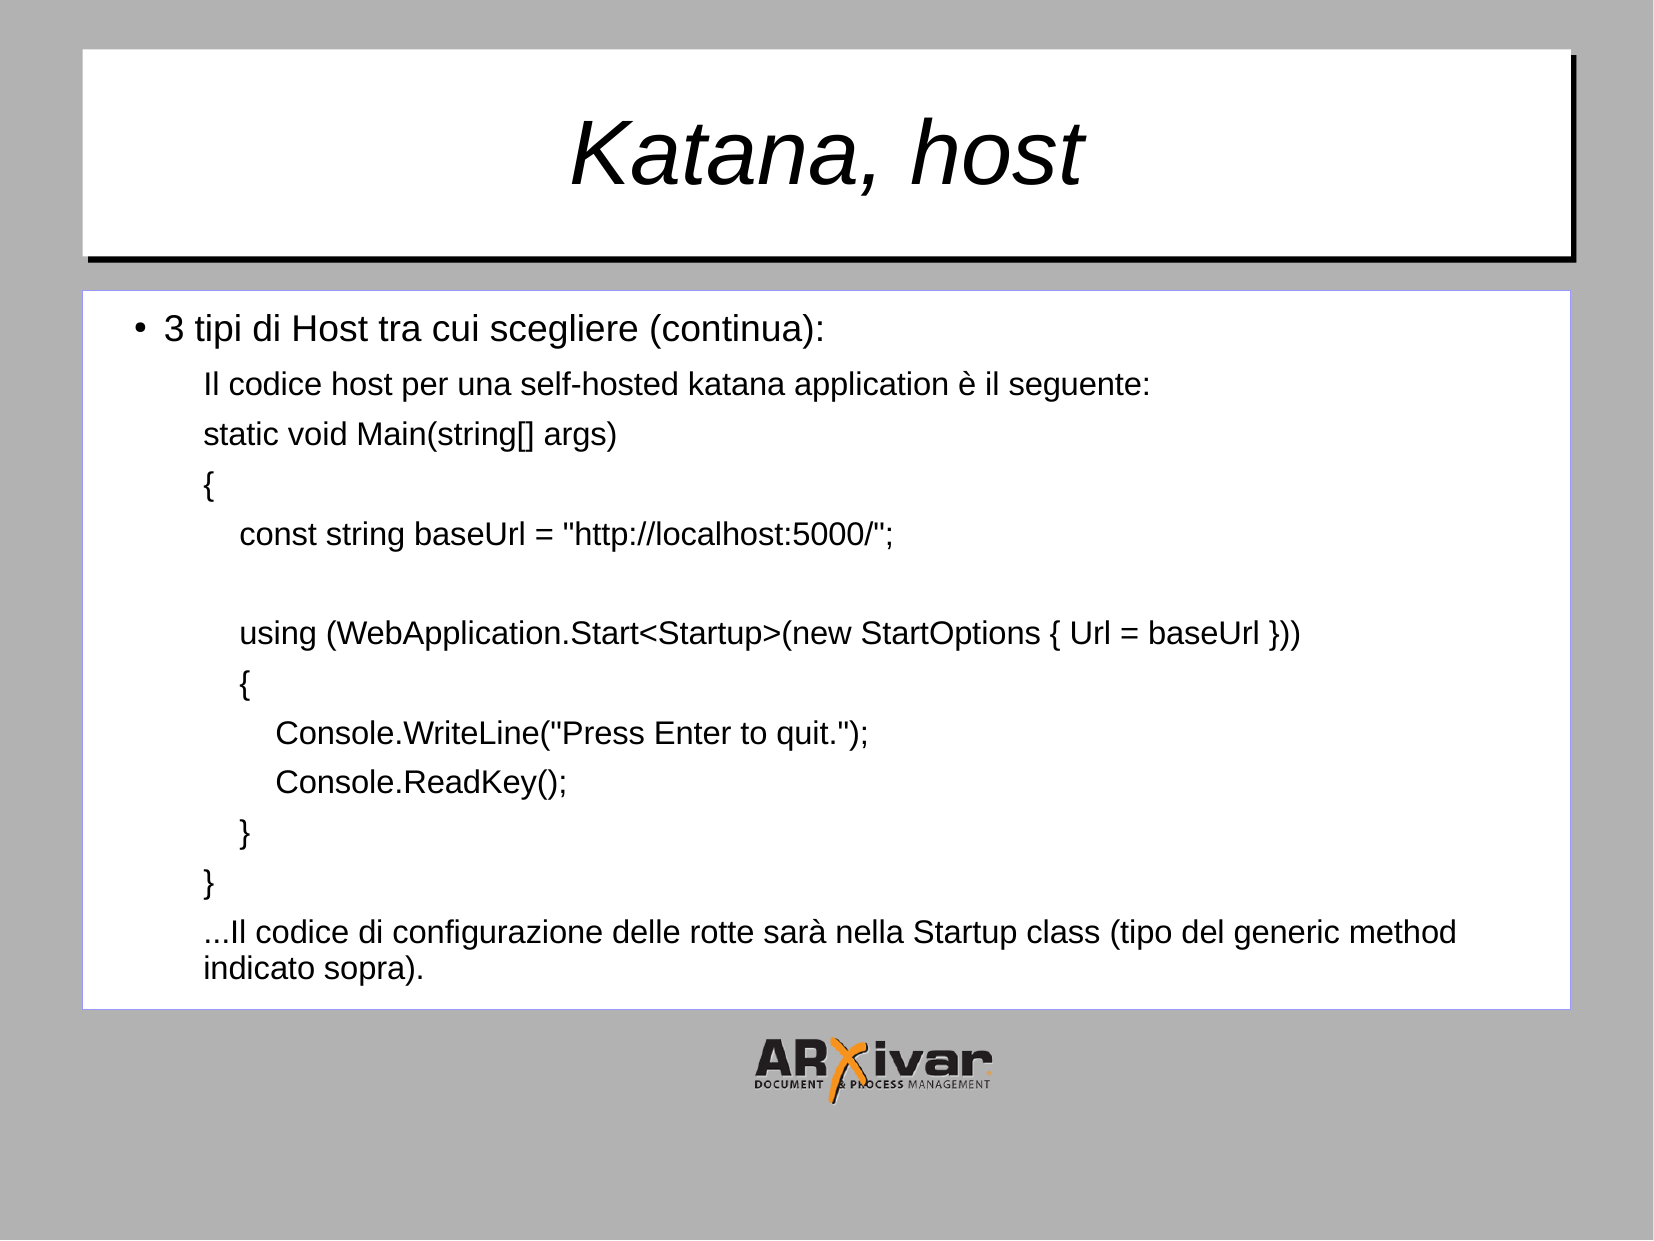

# Katana, host
3 tipi di Host tra cui scegliere (continua):
Il codice host per una self-hosted katana application è il seguente:
static void Main(string[] args)
{
 const string baseUrl = "http://localhost:5000/";
 using (WebApplication.Start<Startup>(new StartOptions { Url = baseUrl }))
 {
 Console.WriteLine("Press Enter to quit.");
 Console.ReadKey();
 }
}
...Il codice di configurazione delle rotte sarà nella Startup class (tipo del generic method indicato sopra).